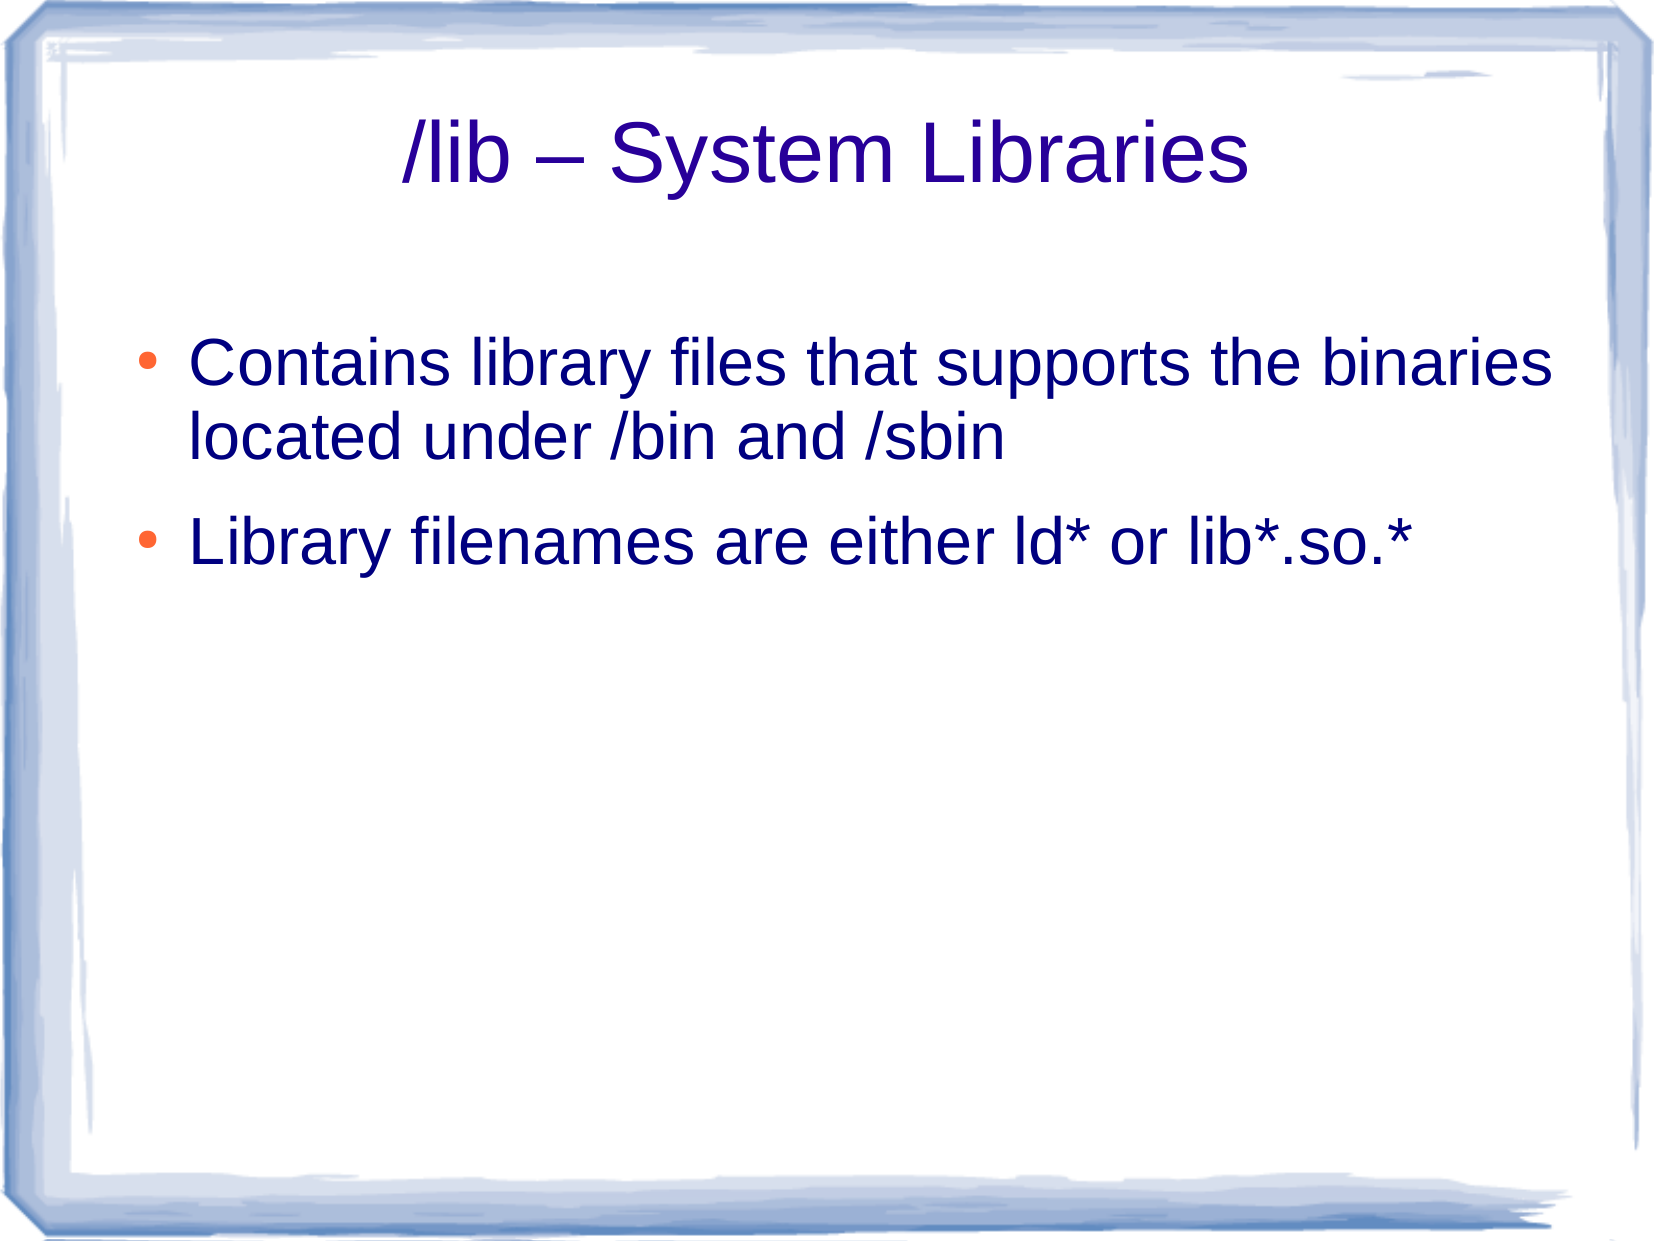

# /lib – System Libraries
Contains library files that supports the binaries located under /bin and /sbin
Library filenames are either ld* or lib*.so.*